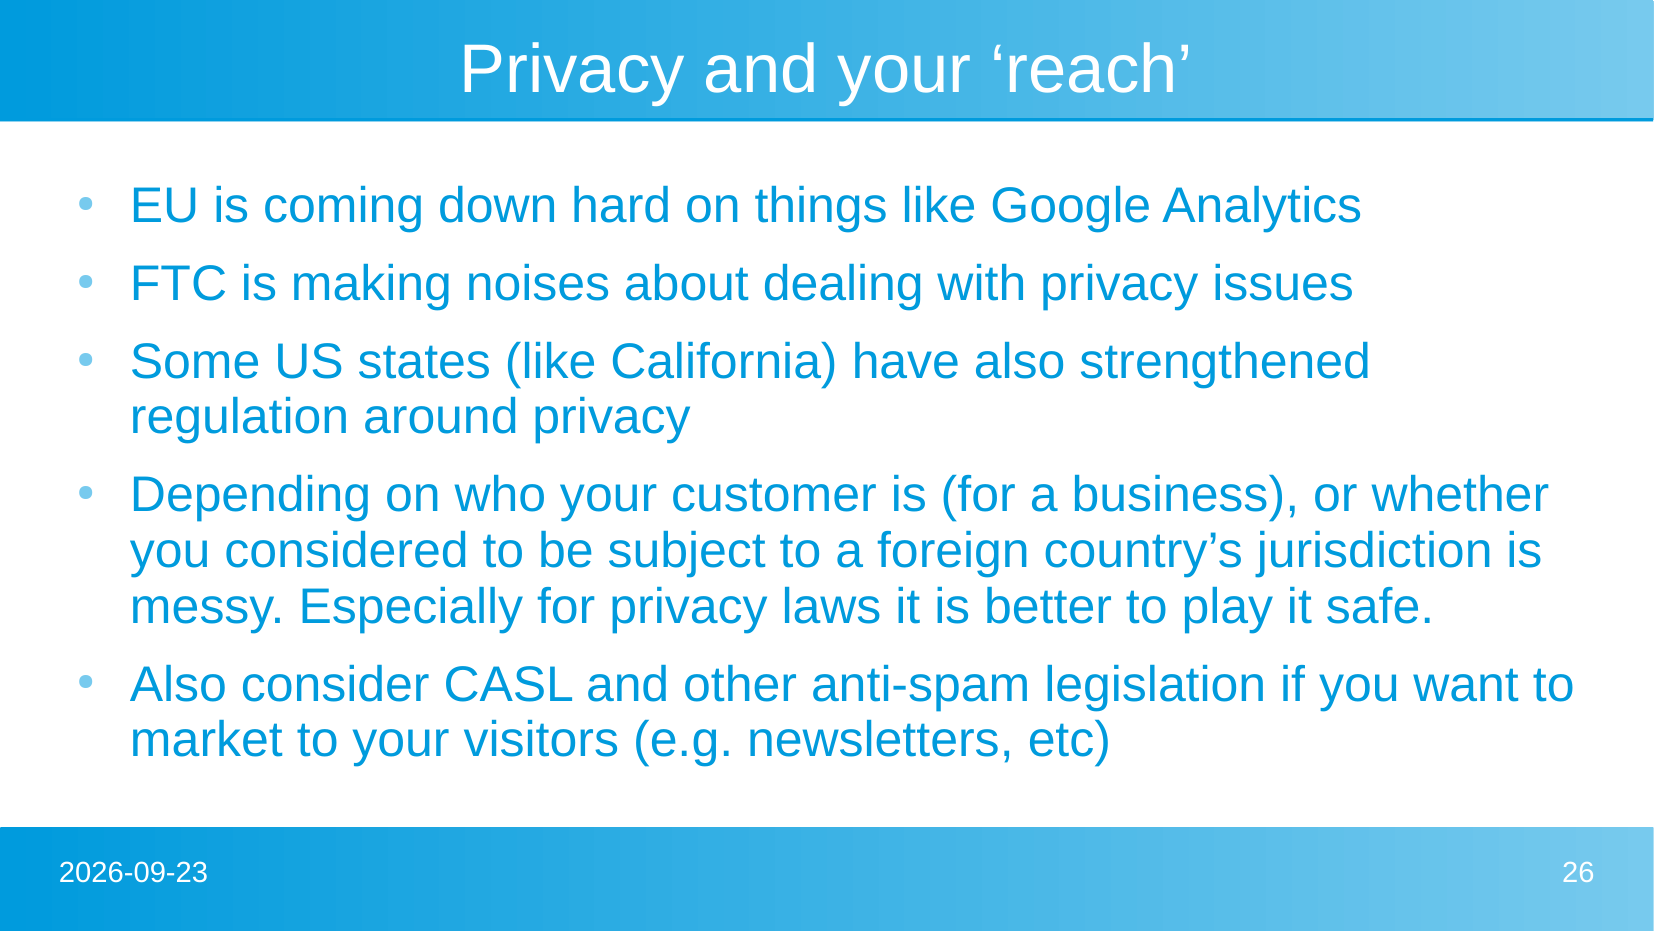

# Privacy and your ‘reach’
EU is coming down hard on things like Google Analytics
FTC is making noises about dealing with privacy issues
Some US states (like California) have also strengthened regulation around privacy
Depending on who your customer is (for a business), or whether you considered to be subject to a foreign country’s jurisdiction is messy. Especially for privacy laws it is better to play it safe.
Also consider CASL and other anti-spam legislation if you want to market to your visitors (e.g. newsletters, etc)
26